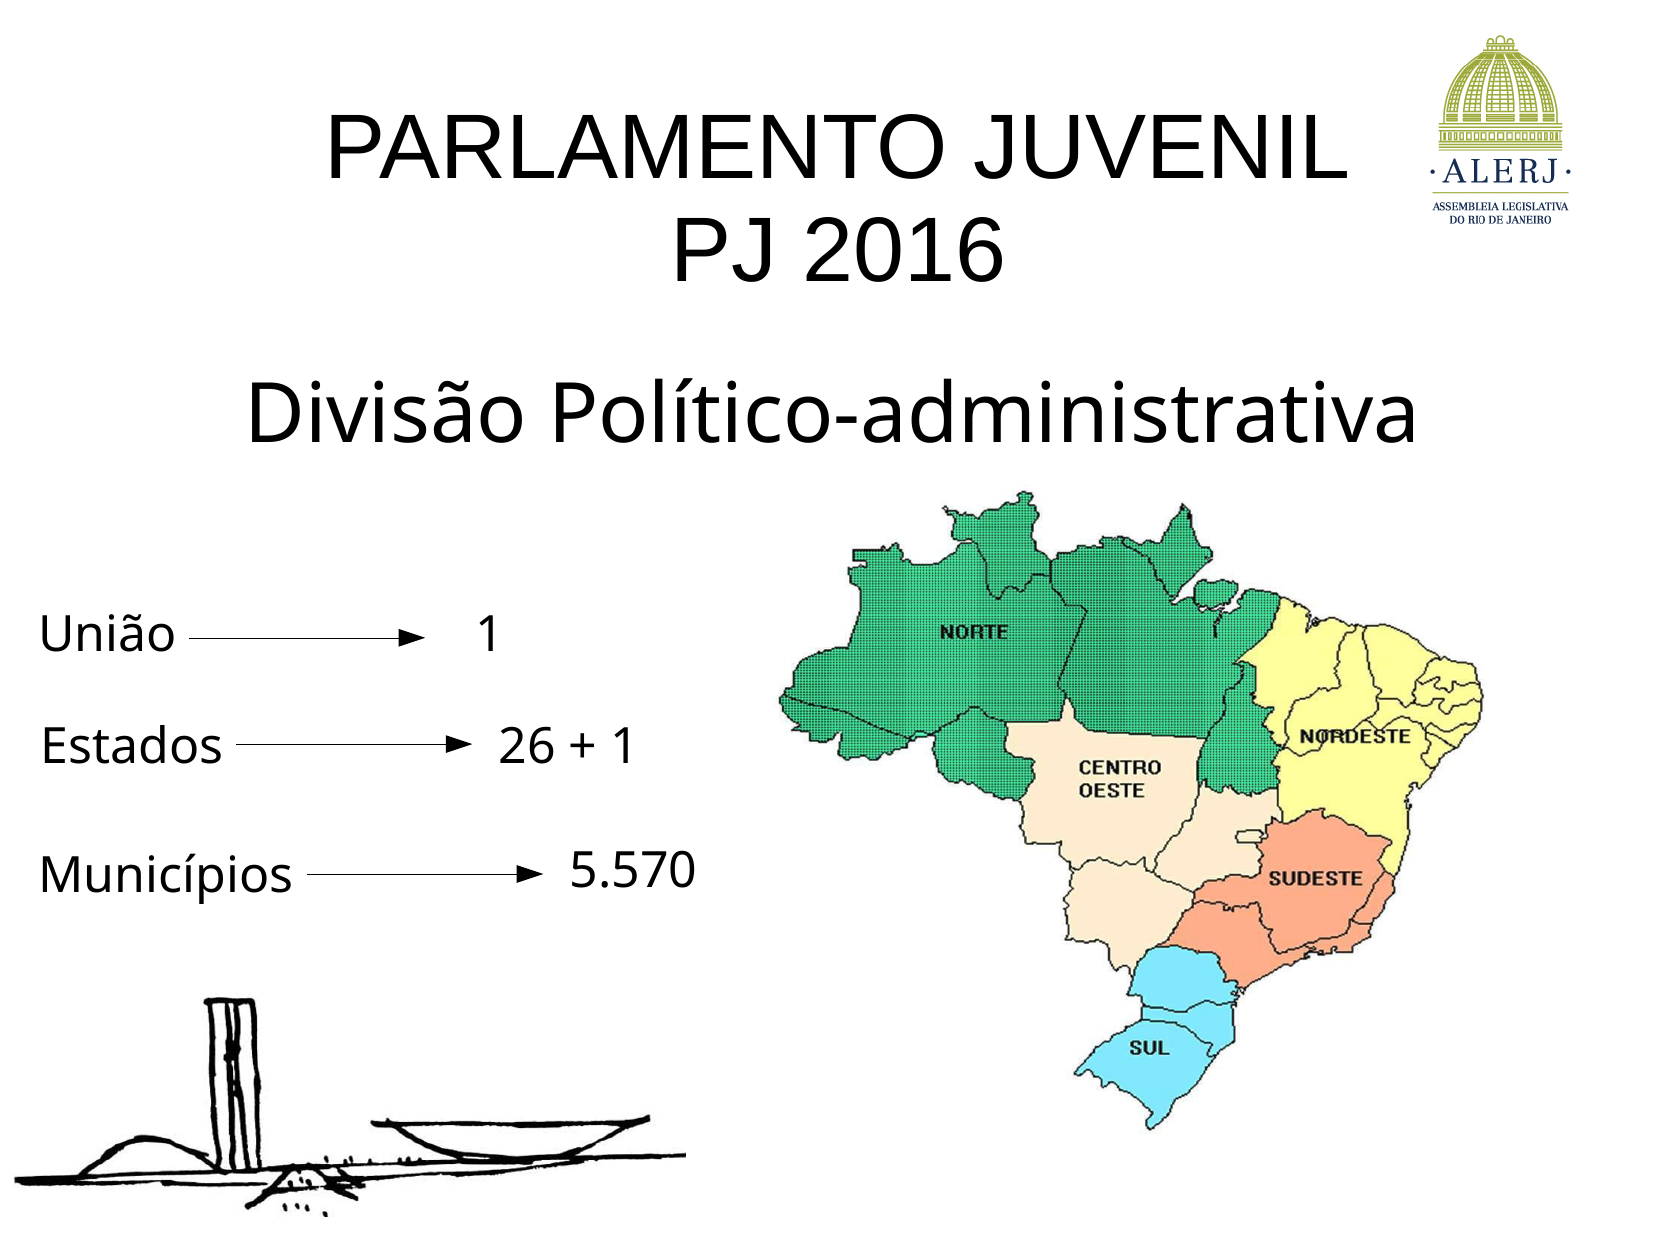

# PARLAMENTO JUVENIL PJ 2016
Divisão Político-administrativa
União
1
Estados
26 + 1
5.570
Municípios